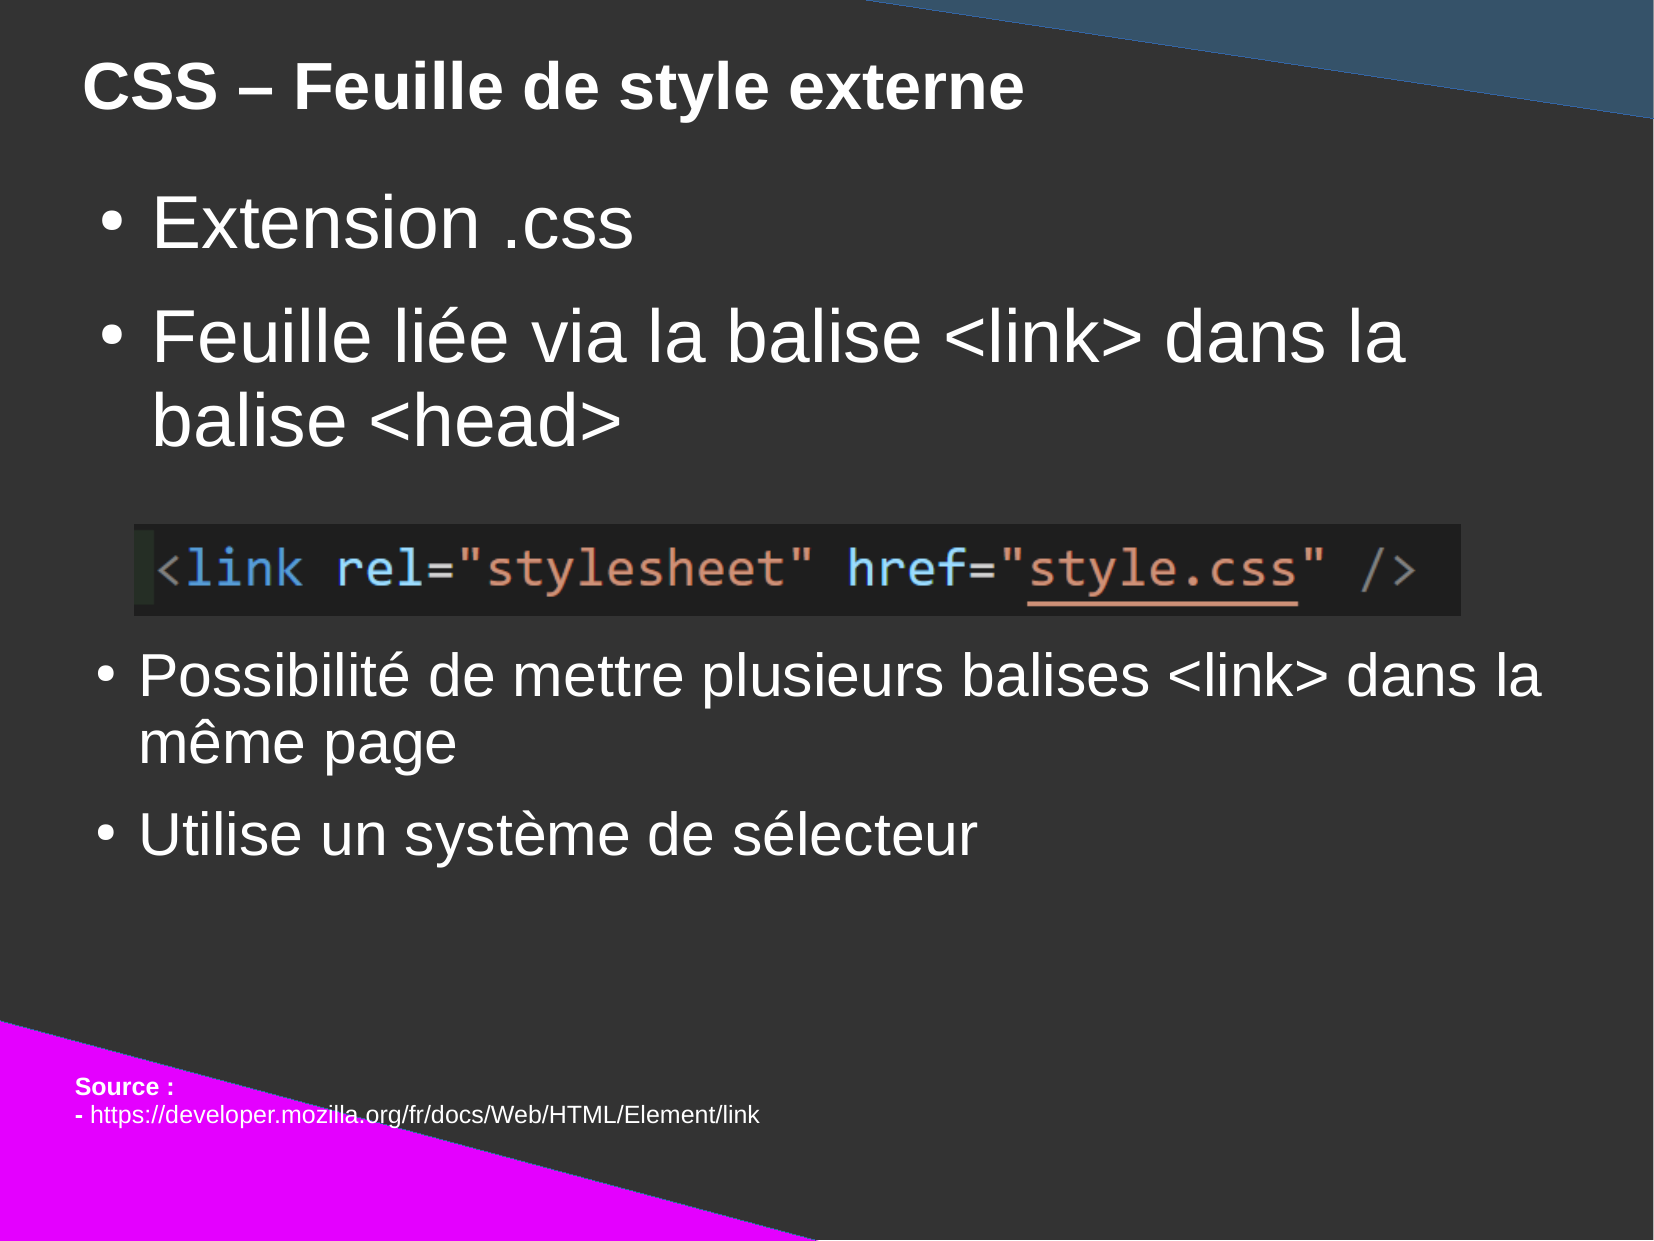

# CSS – Feuille de style externe
Extension .css
Feuille liée via la balise <link> dans la balise <head>
Possibilité de mettre plusieurs balises <link> dans la même page
Utilise un système de sélecteur
Source :
- https://developer.mozilla.org/fr/docs/Web/HTML/Element/link